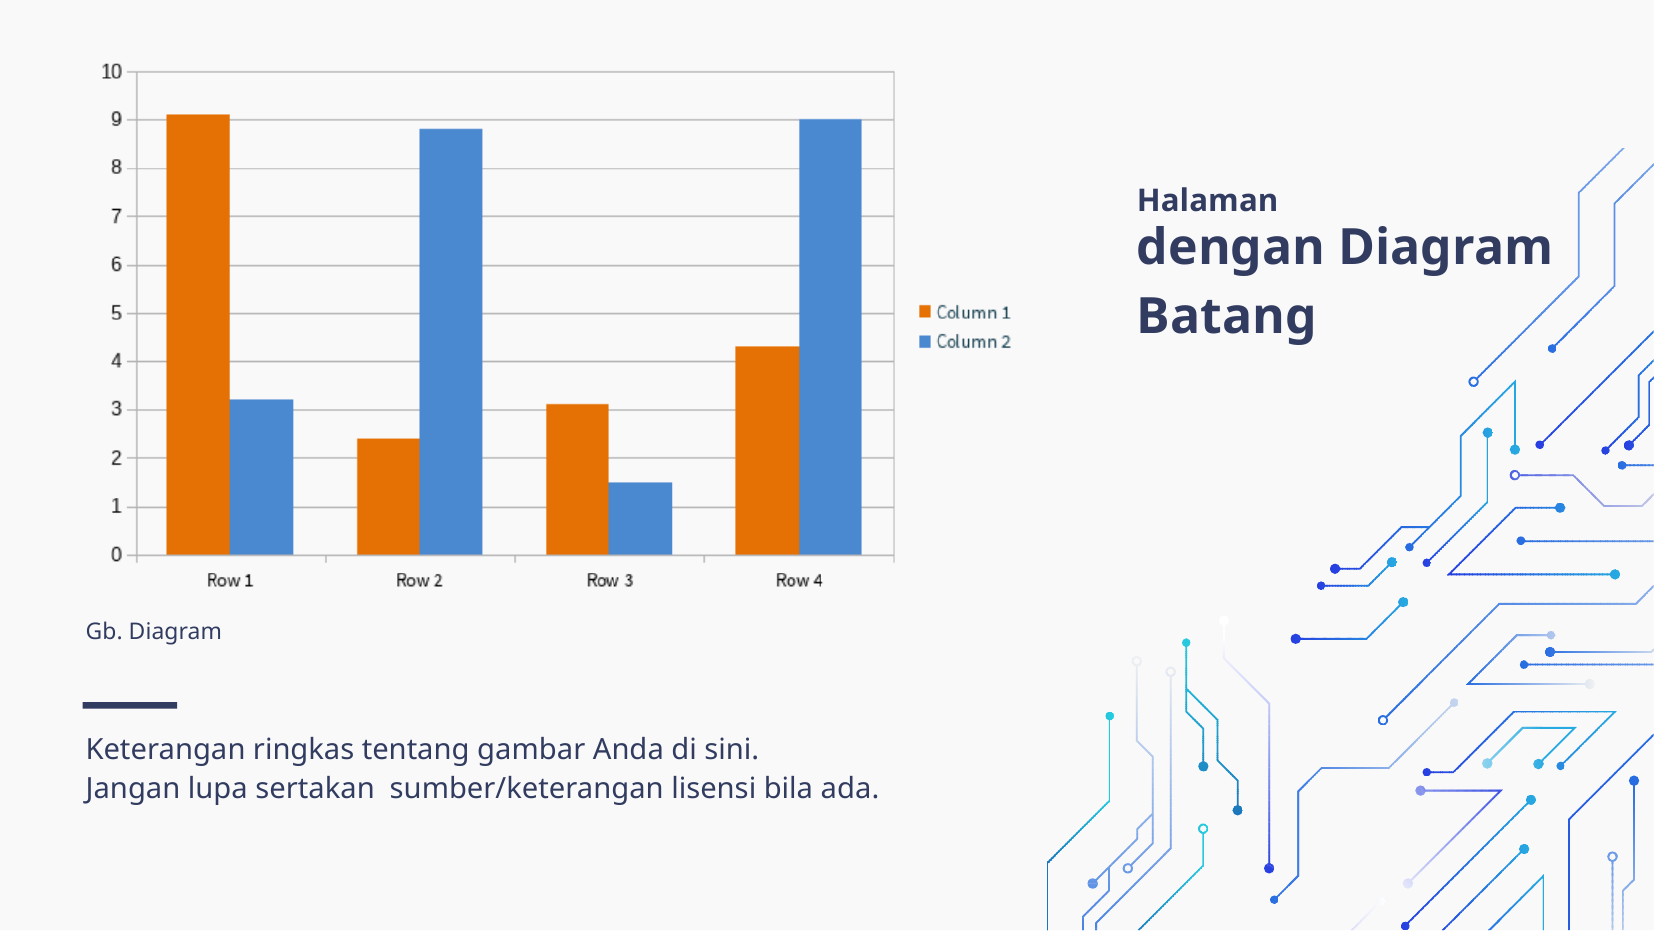

Halaman
dengan Diagram
Batang
Gb. Diagram
Keterangan ringkas tentang gambar Anda di sini.
Jangan lupa sertakan sumber/keterangan lisensi bila ada.